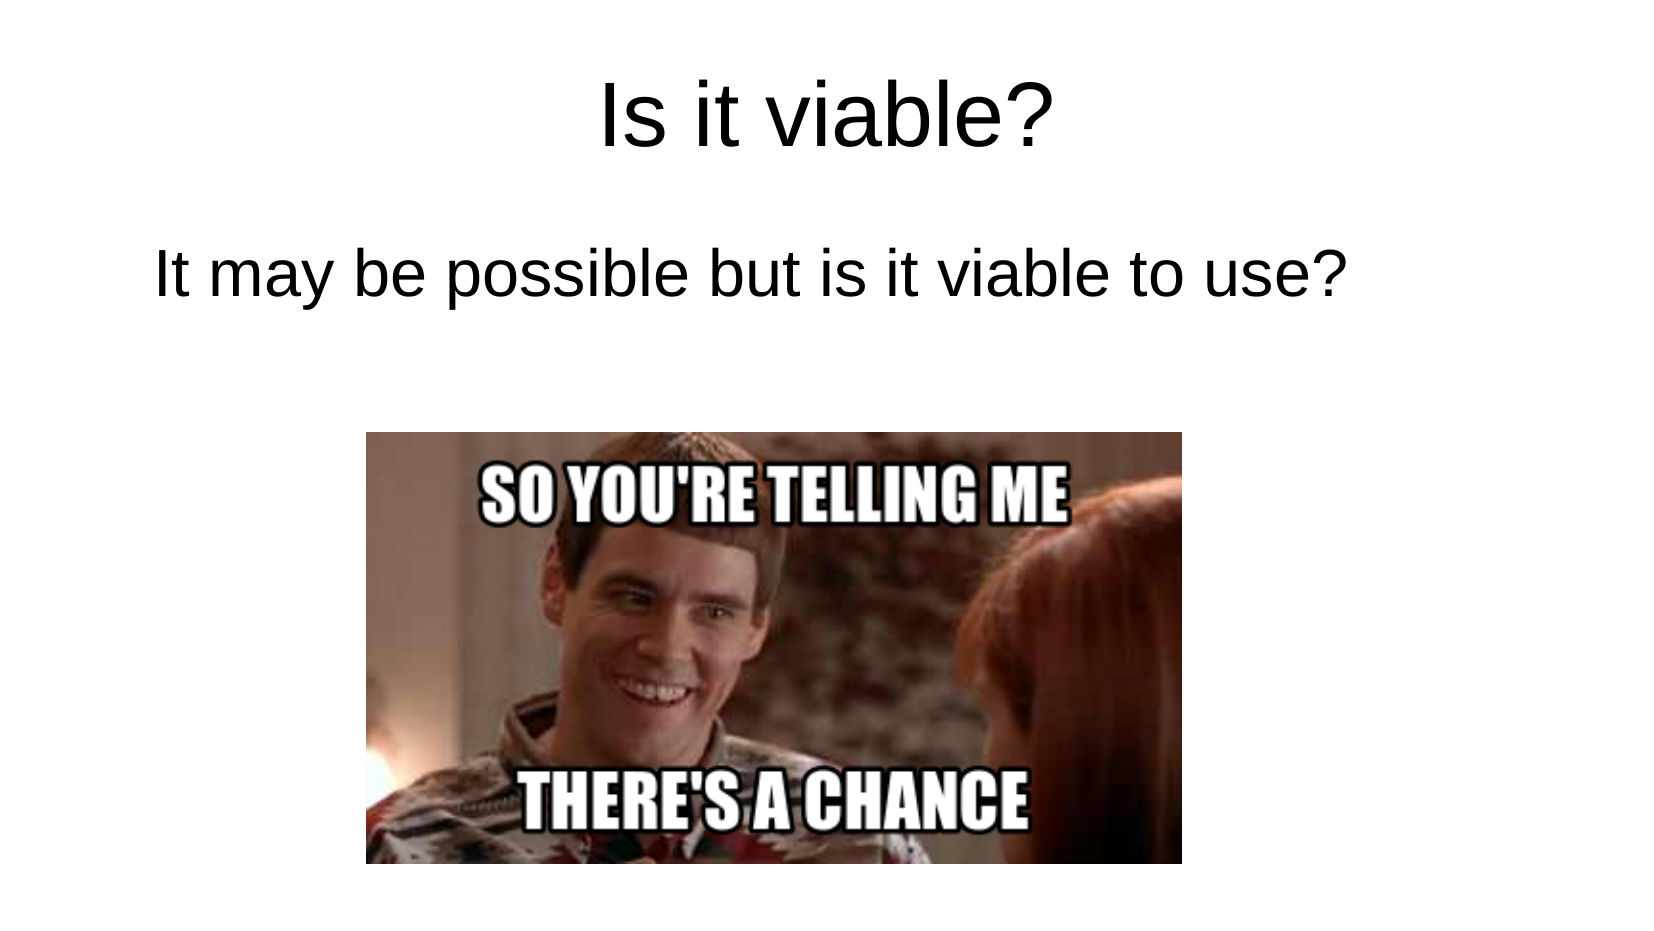

# Is it viable?
It may be possible but is it viable to use?